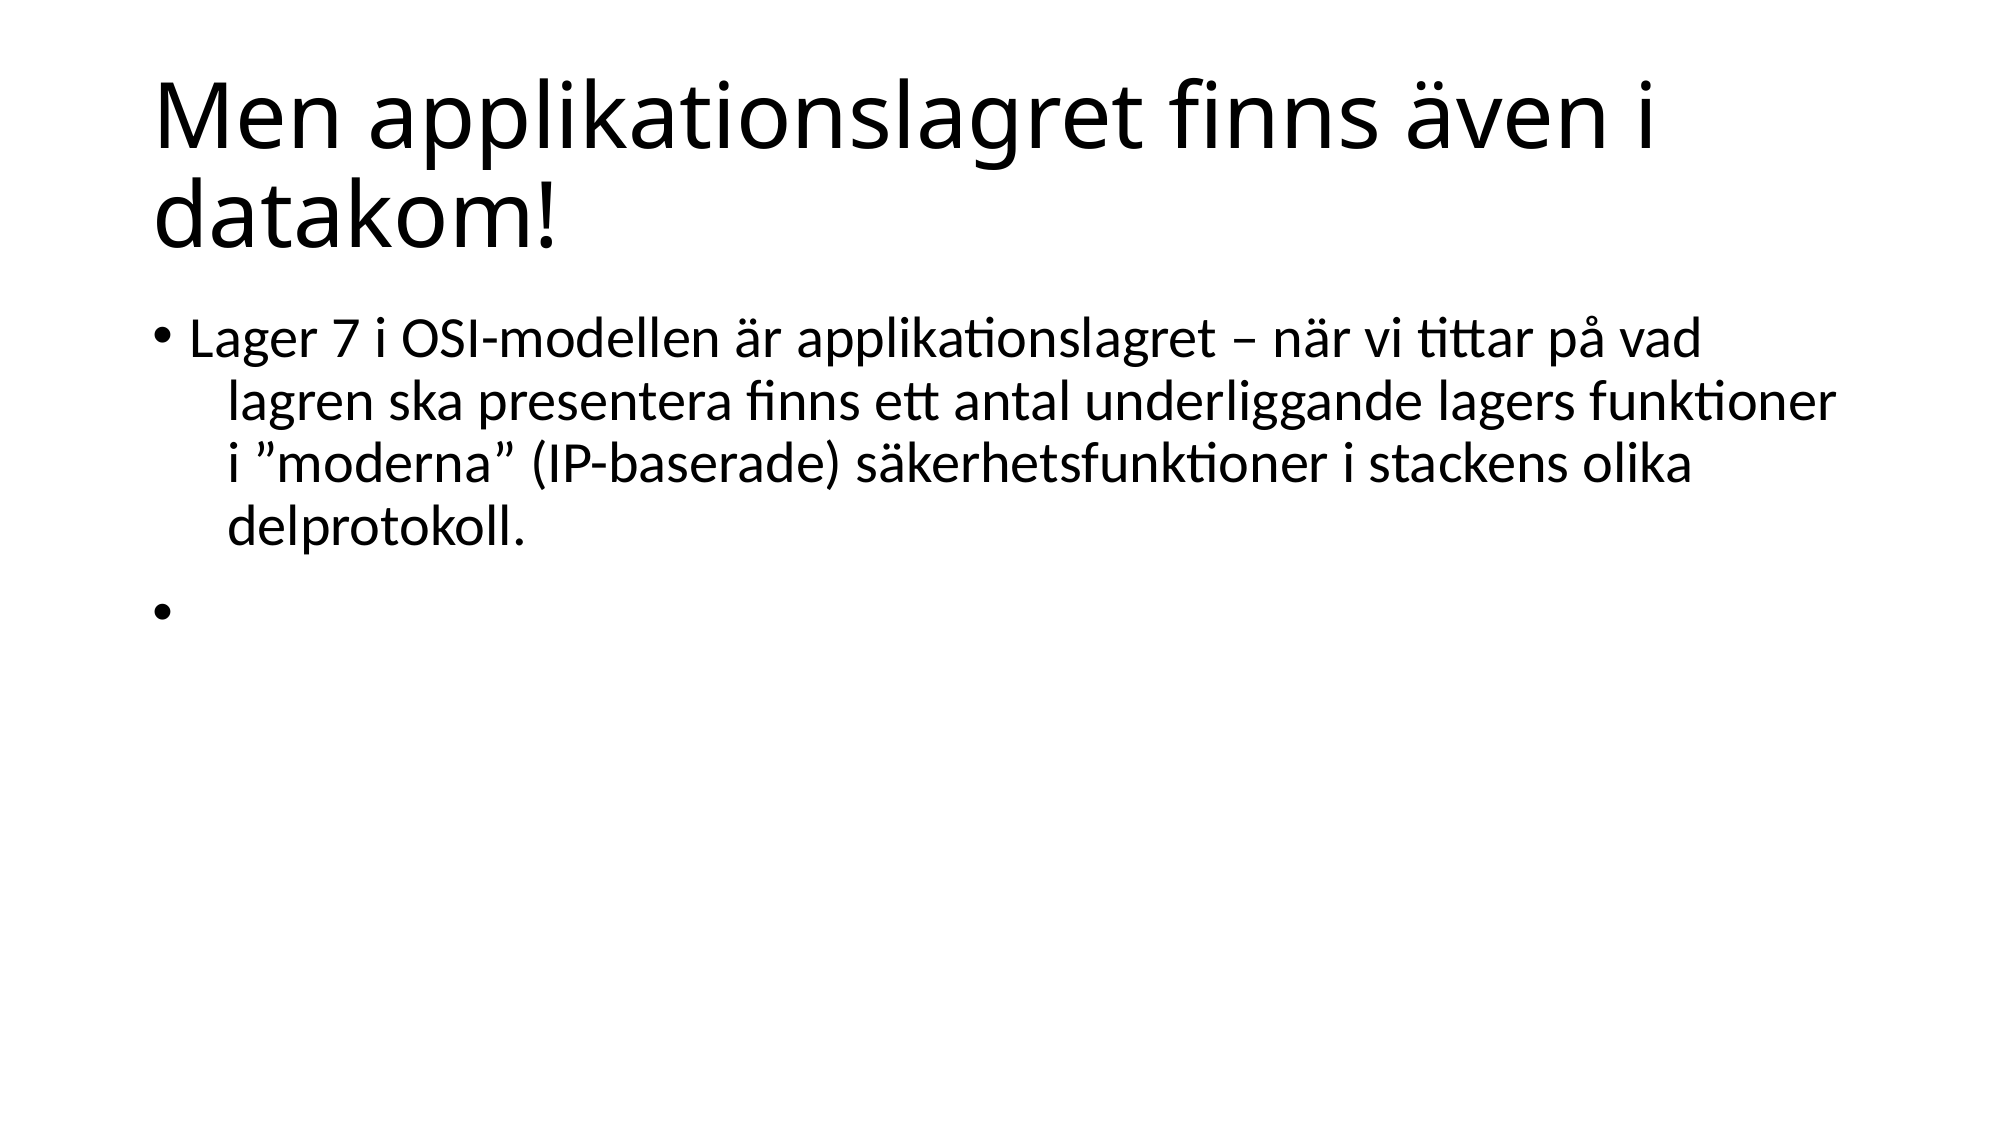

# Men applikationslagret finns även i datakom!
Lager 7 i OSI-modellen är applikationslagret – när vi tittar på vad lagren ska presentera finns ett antal underliggande lagers funktioner i ”moderna” (IP-baserade) säkerhetsfunktioner i stackens olika delprotokoll.